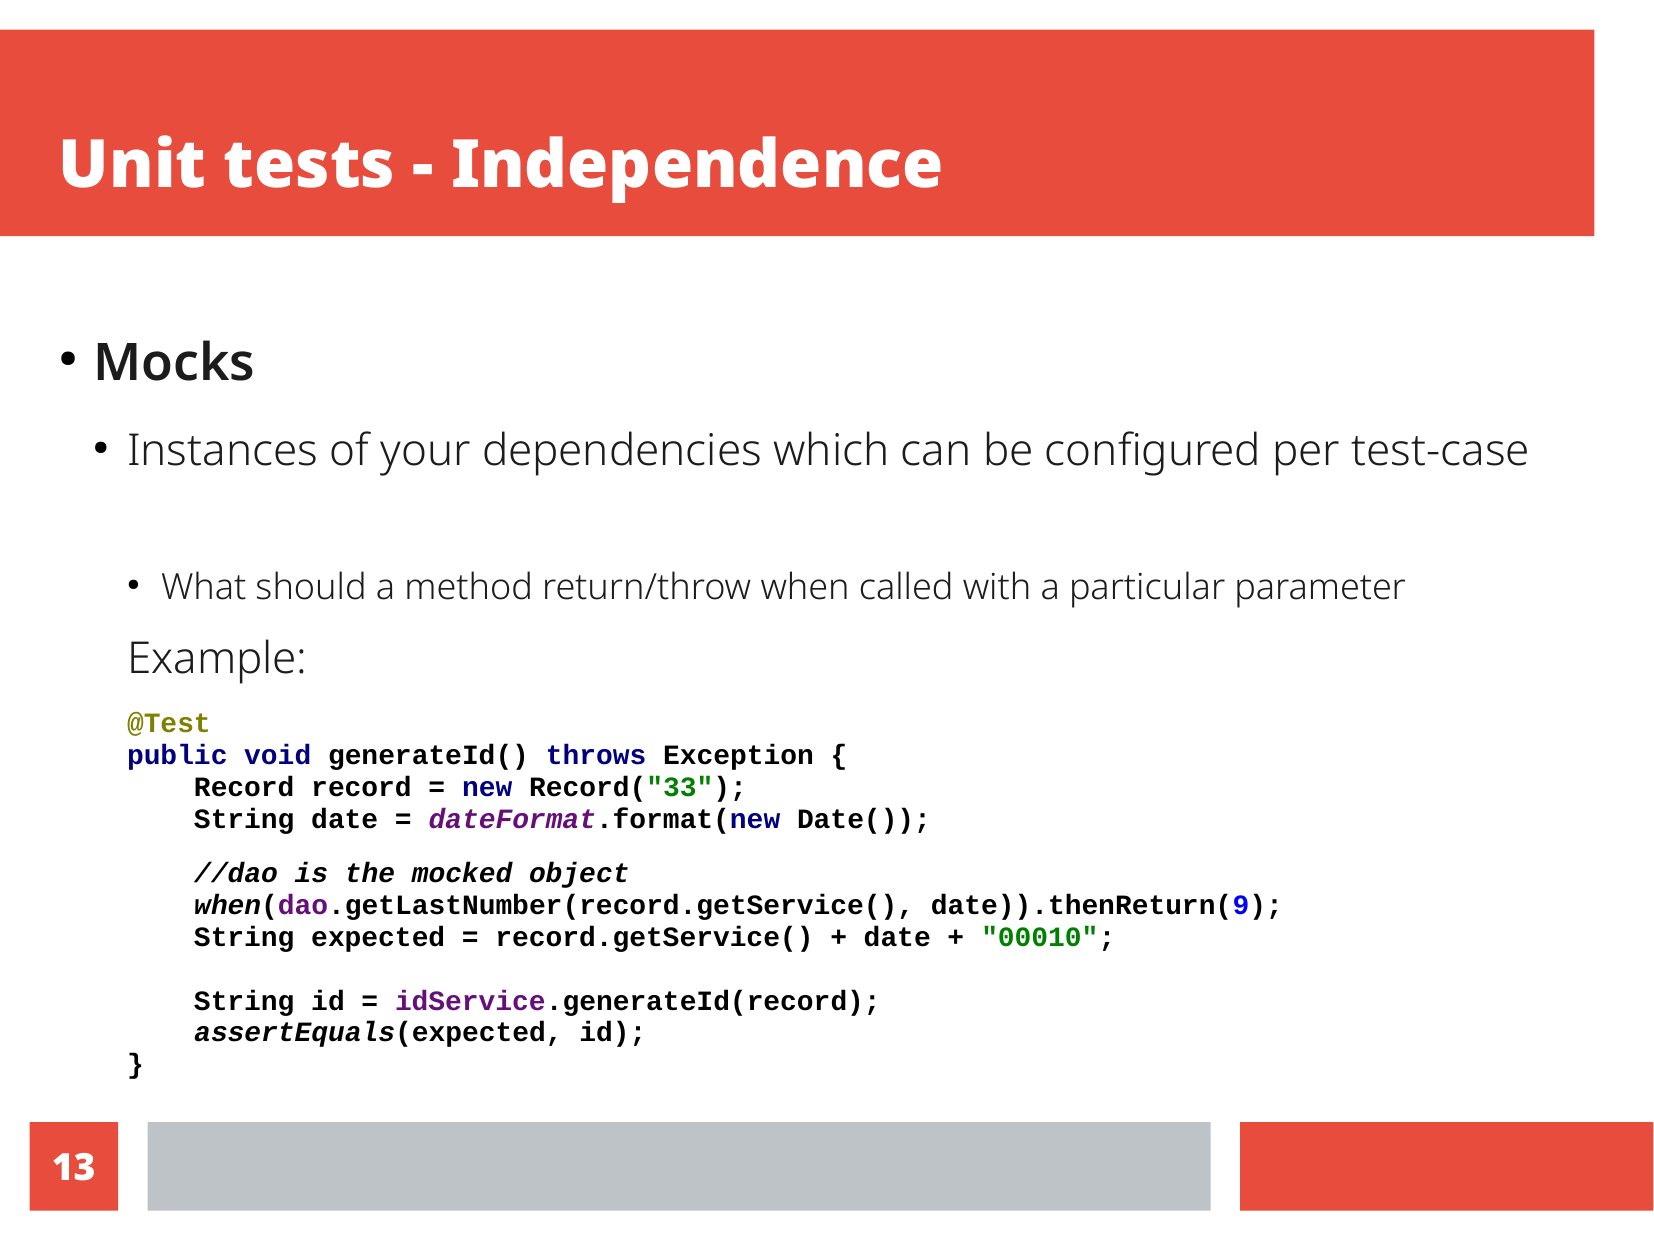

# Unit tests - Independence
Mocks
Instances of your dependencies which can be configured per test-case
What should a method return/throw when called with a particular parameter
Example:
@Test
public void generateId() throws Exception {
 Record record = new Record("33");
 String date = dateFormat.format(new Date());
 //dao is the mocked object
 when(dao.getLastNumber(record.getService(), date)).thenReturn(9);
 String expected = record.getService() + date + "00010";
 String id = idService.generateId(record);
 assertEquals(expected, id);
}
13